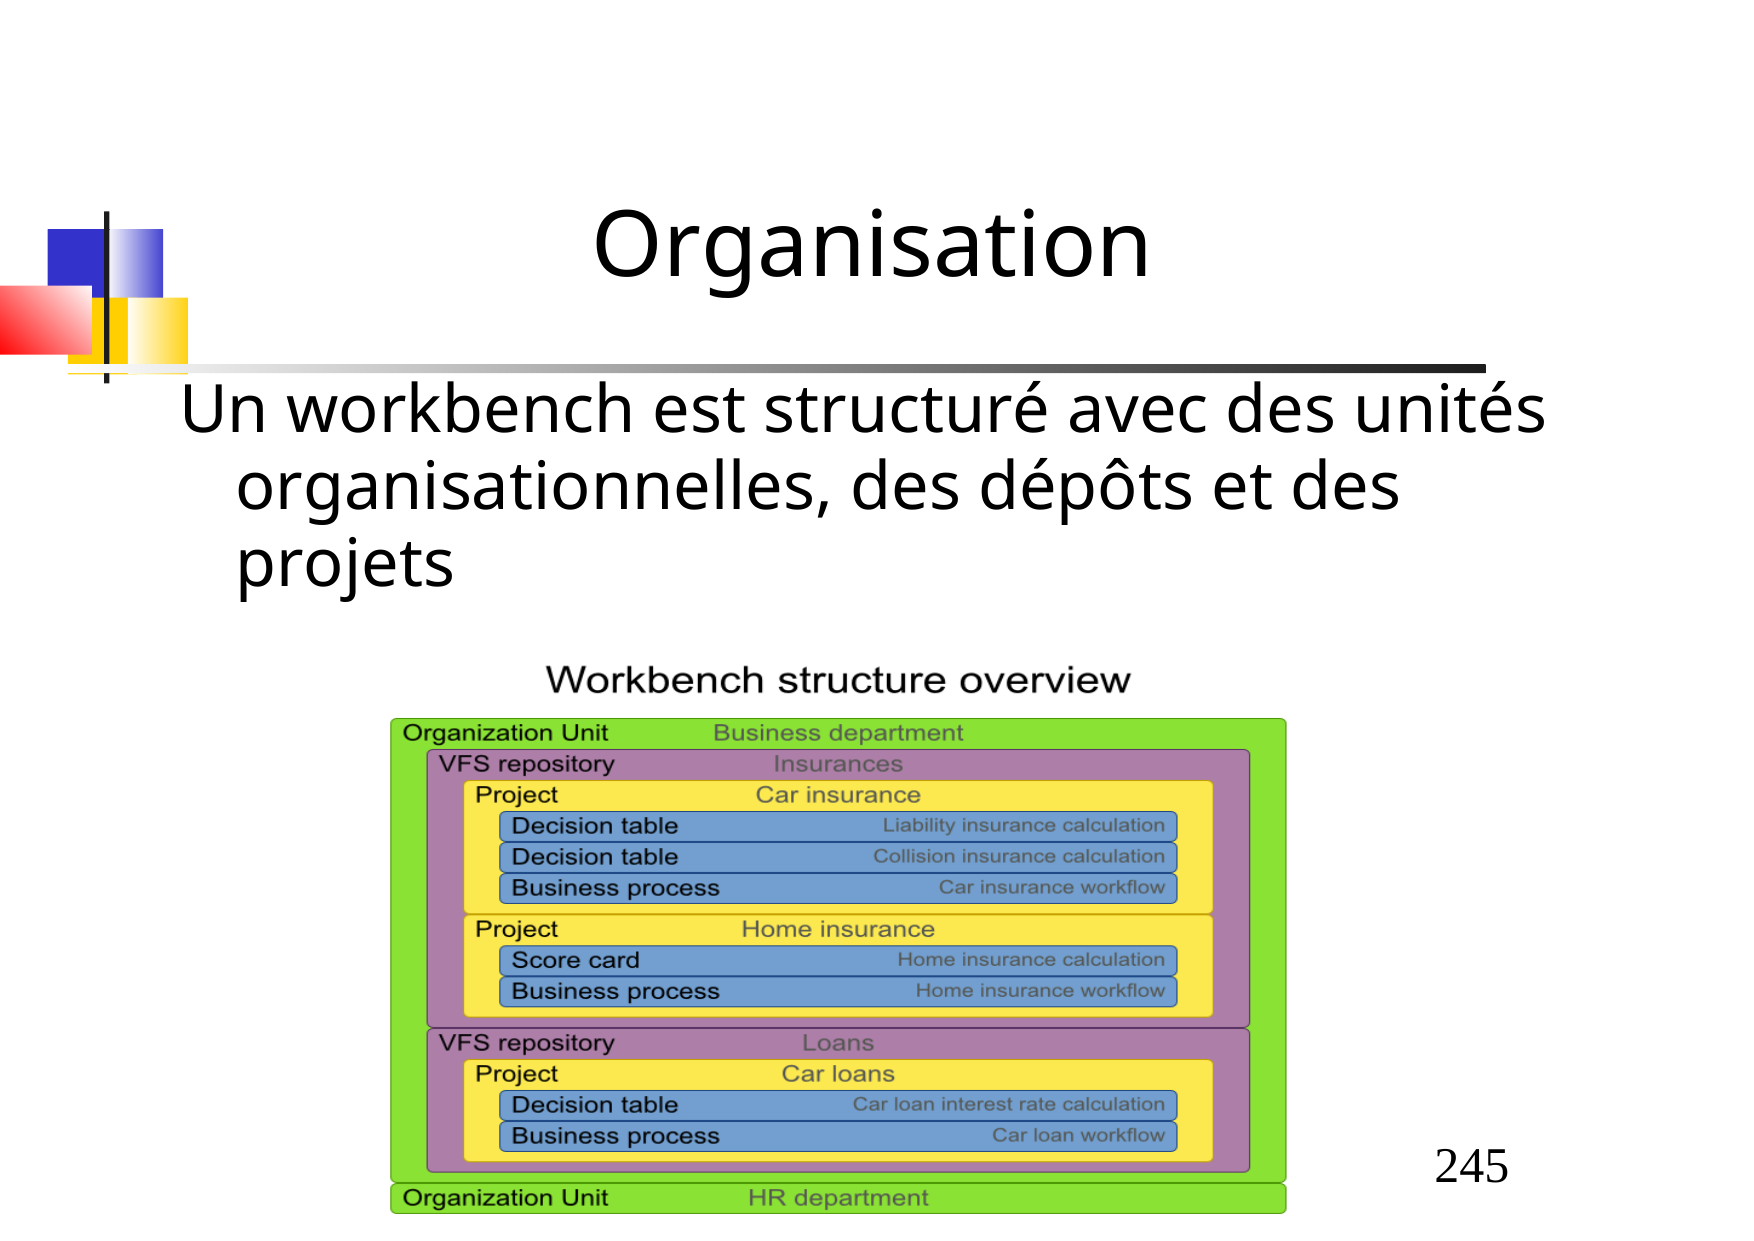

# Organisation
Un workbench est structuré avec des unités organisationnelles, des dépôts et des projets